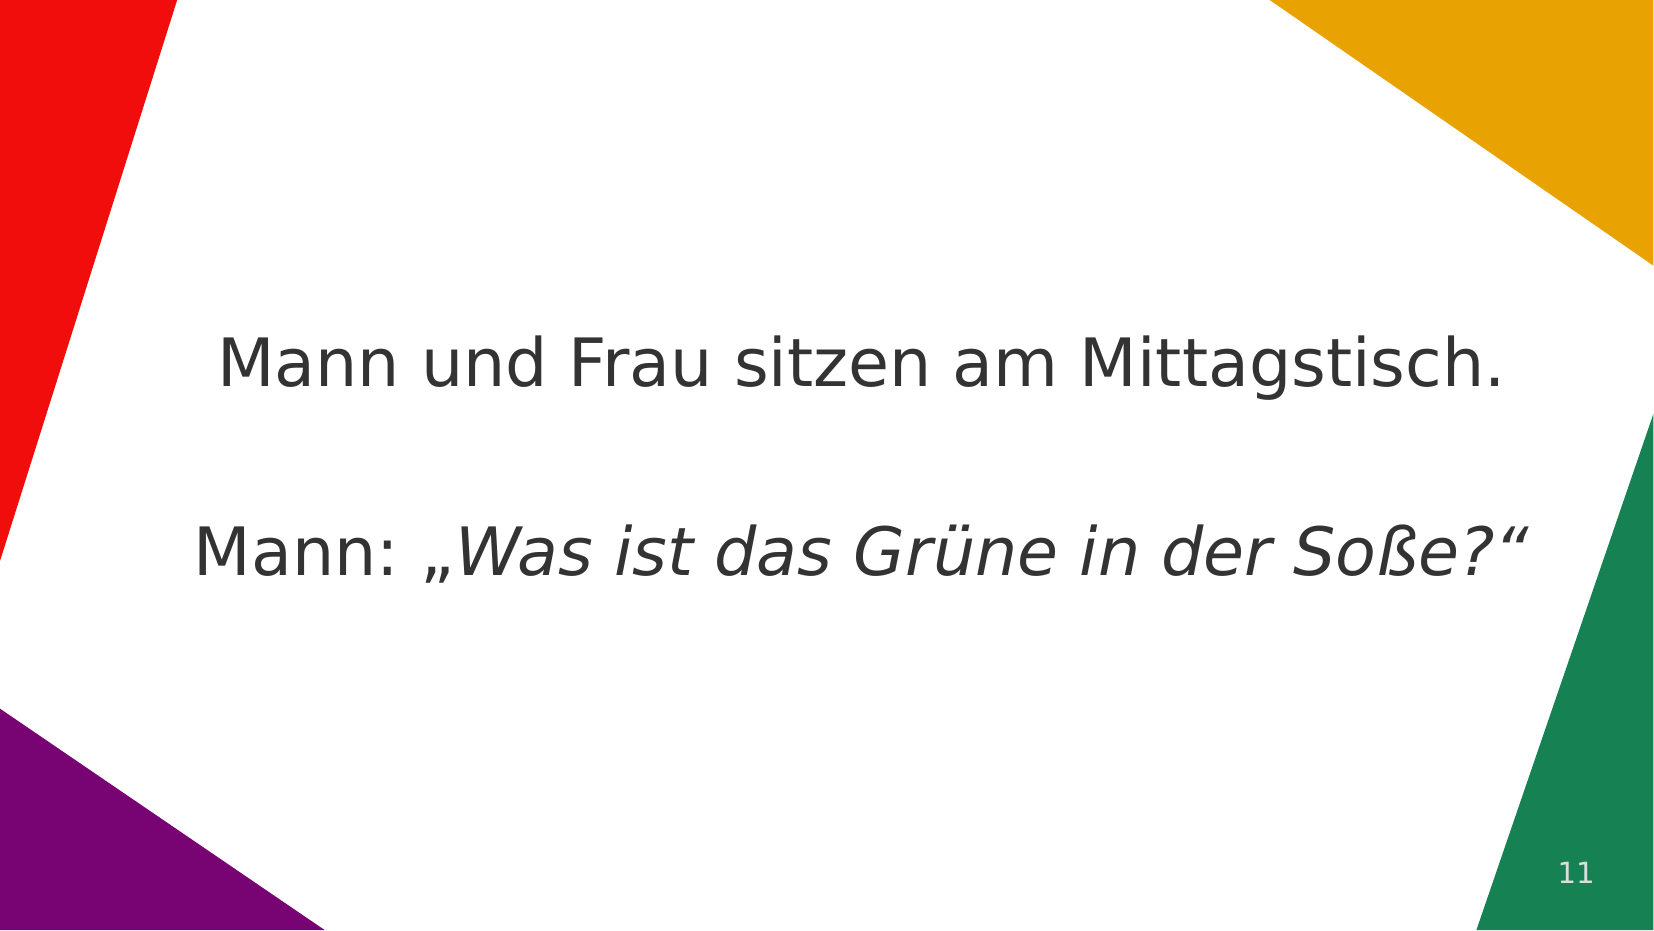

#
Mann und Frau sitzen am Mittagstisch.
Mann: „Was ist das Grüne in der Soße?“
11